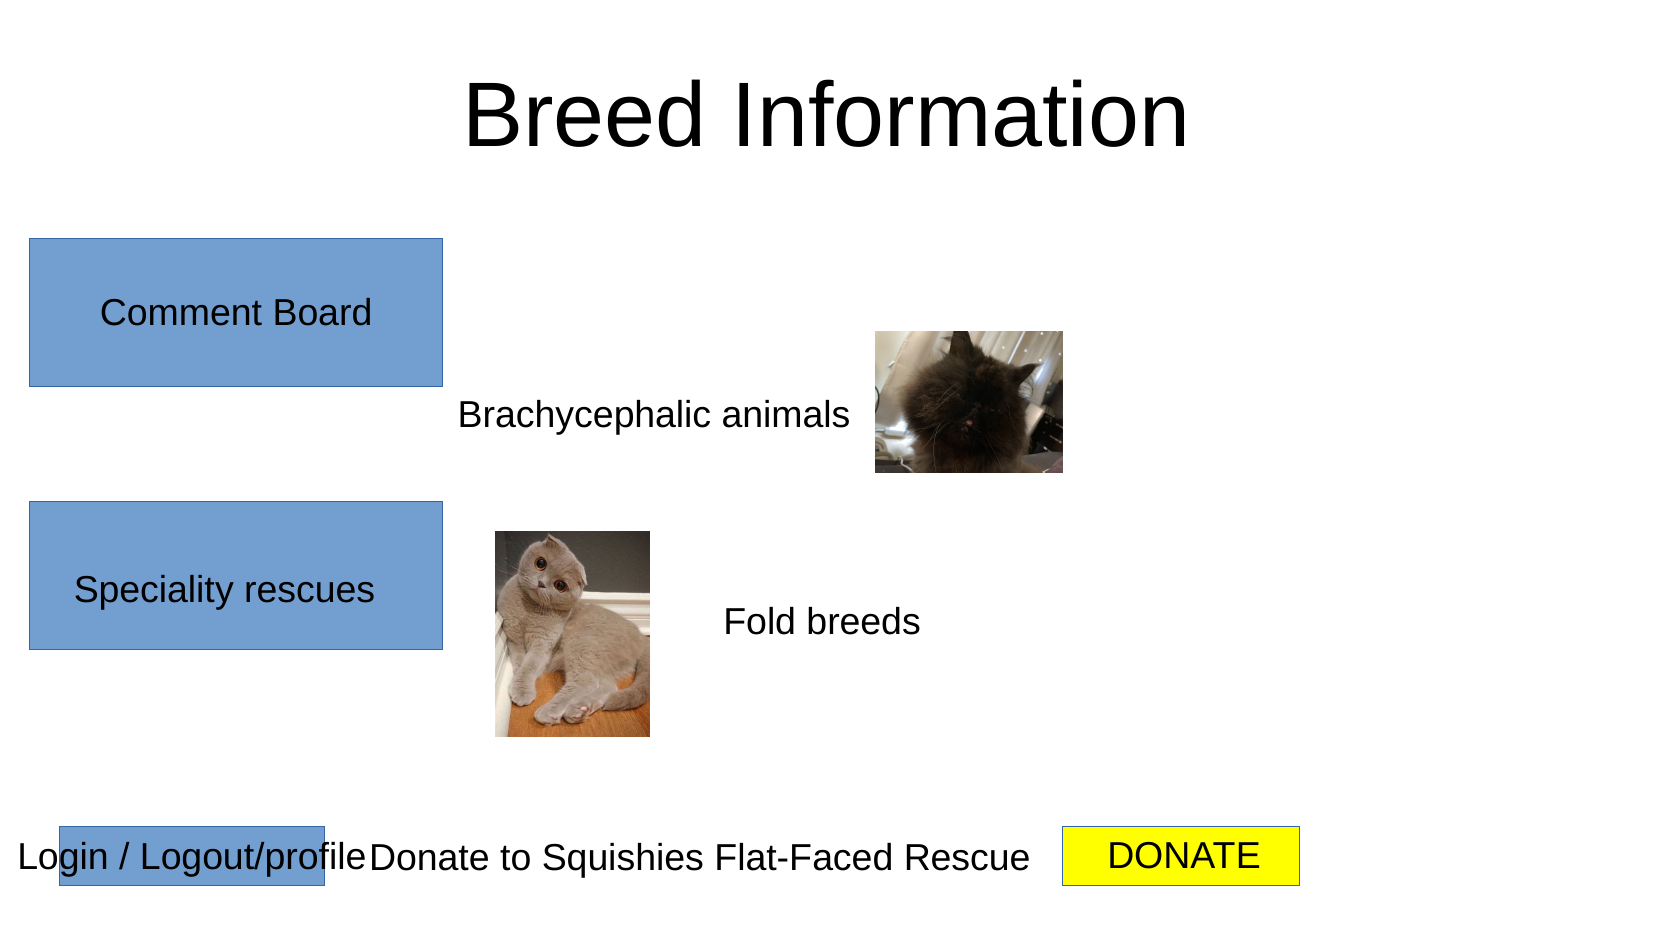

# Breed Information
Comment Board
Brachycephalic animals
Speciality rescues
Fold breeds
Login / Logout/profile
DONATE
Donate to Squishies Flat-Faced Rescue